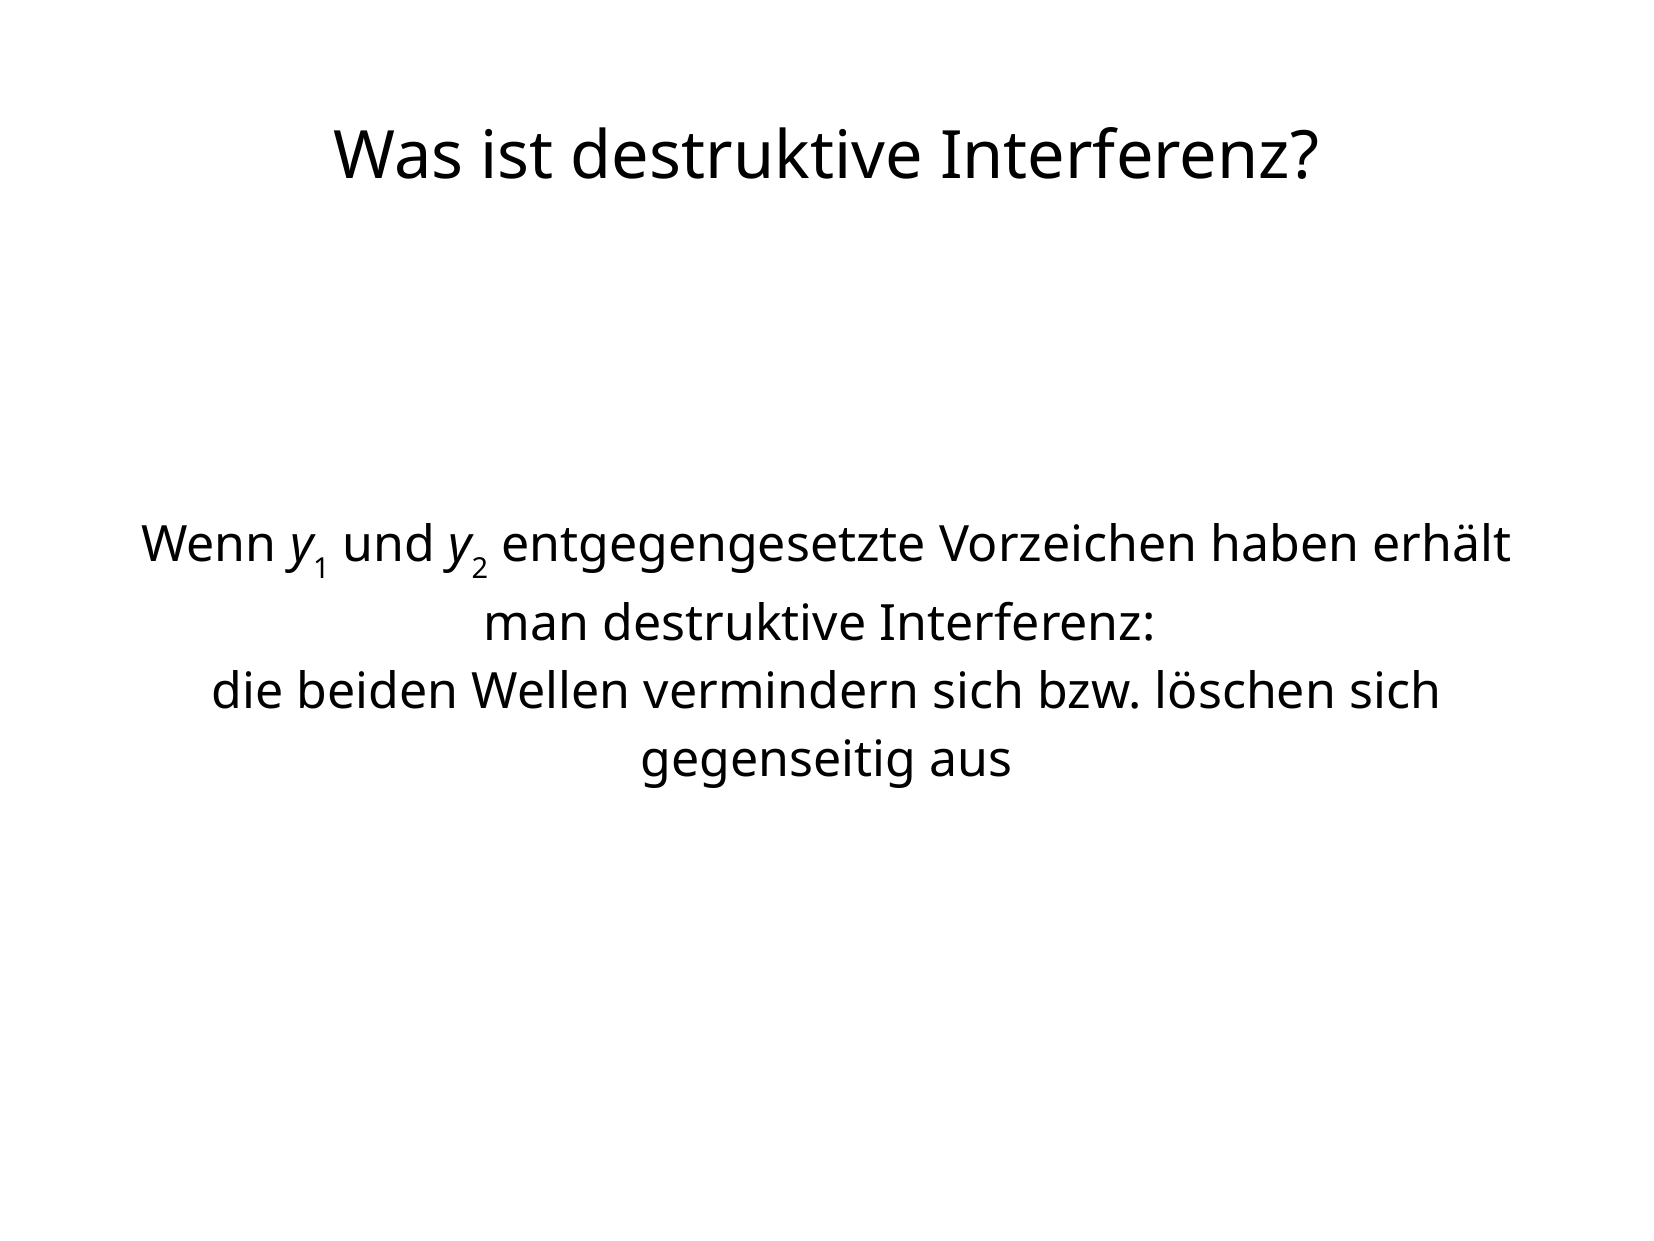

# Was ist destruktive Interferenz?
Wenn y1 und y2 entgegengesetzte Vorzeichen haben erhält man destruktive Interferenz:
die beiden Wellen vermindern sich bzw. löschen sich gegenseitig aus